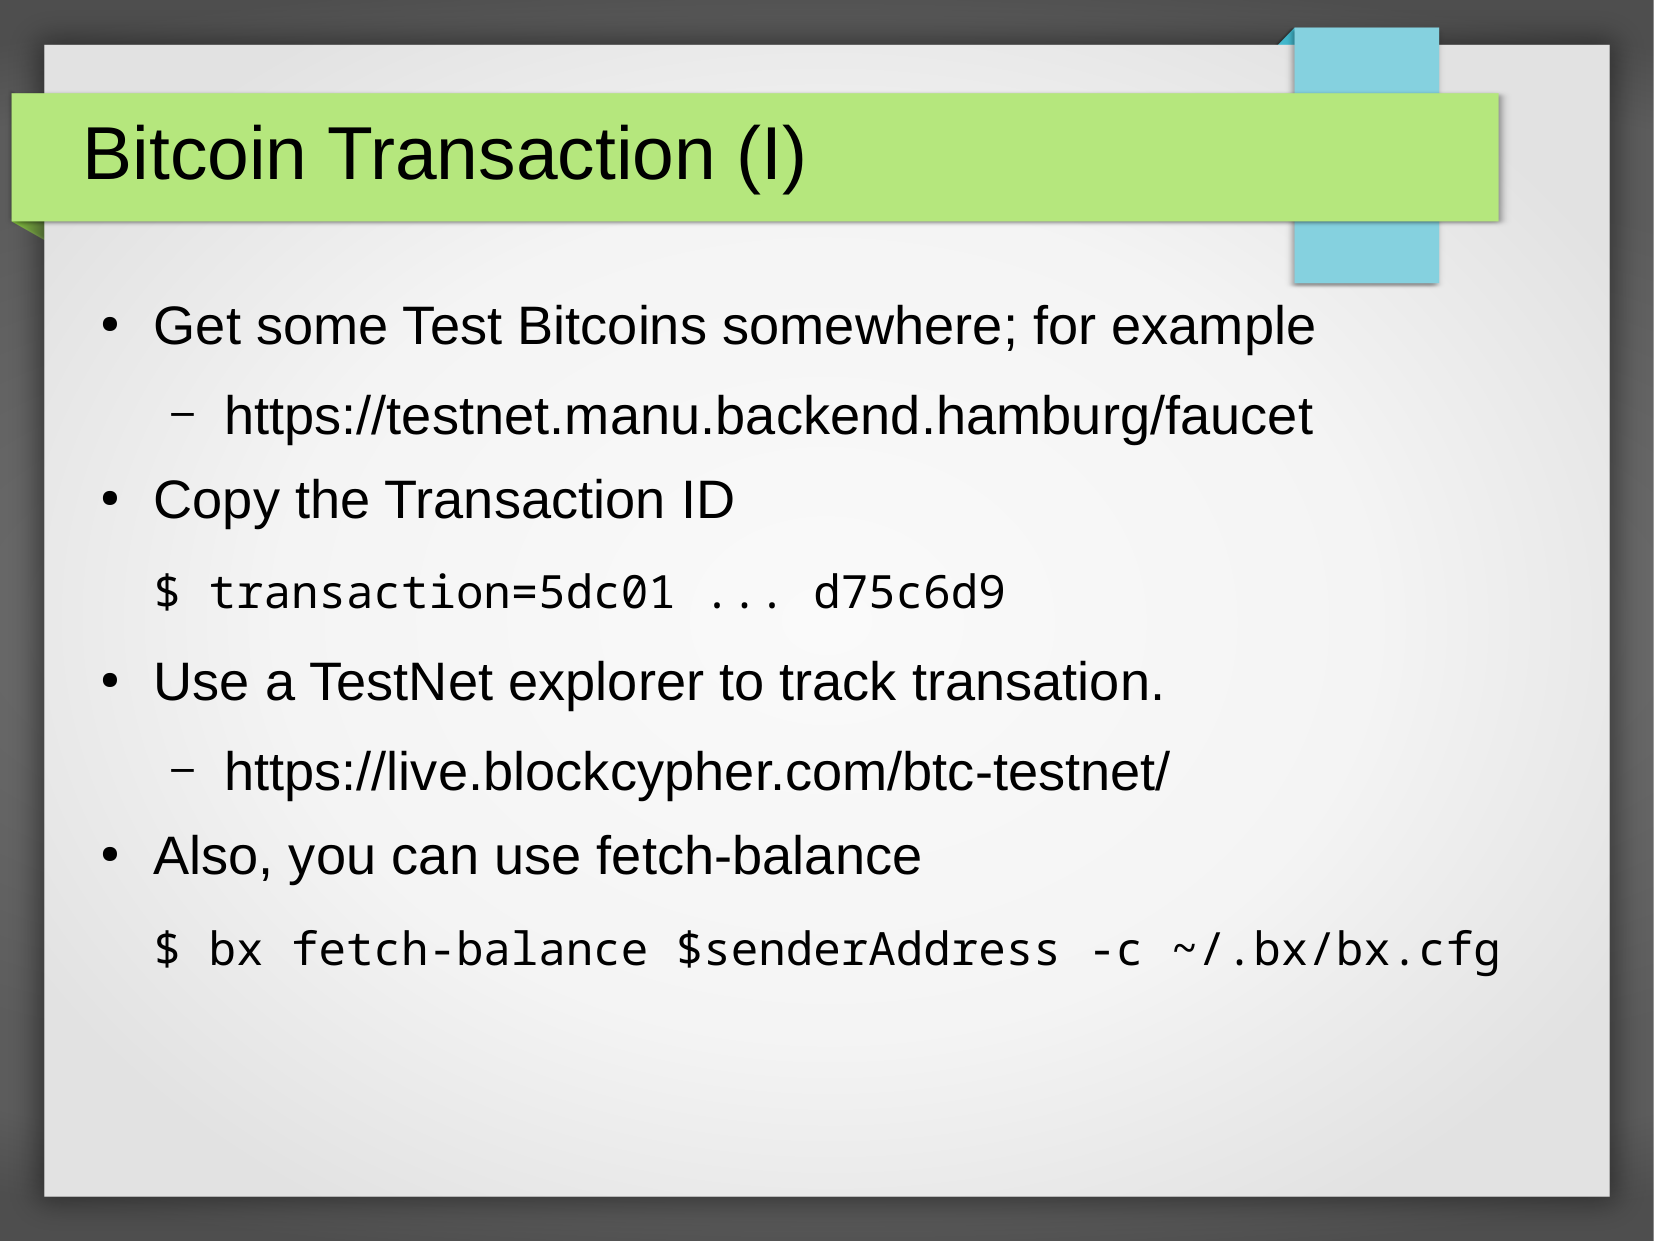

# Bitcoin Transaction (I)
Get some Test Bitcoins somewhere; for example
https://testnet.manu.backend.hamburg/faucet
Copy the Transaction ID
$ transaction=5dc01 ... d75c6d9
Use a TestNet explorer to track transation.
https://live.blockcypher.com/btc-testnet/
Also, you can use fetch-balance
$ bx fetch-balance $senderAddress -c ~/.bx/bx.cfg